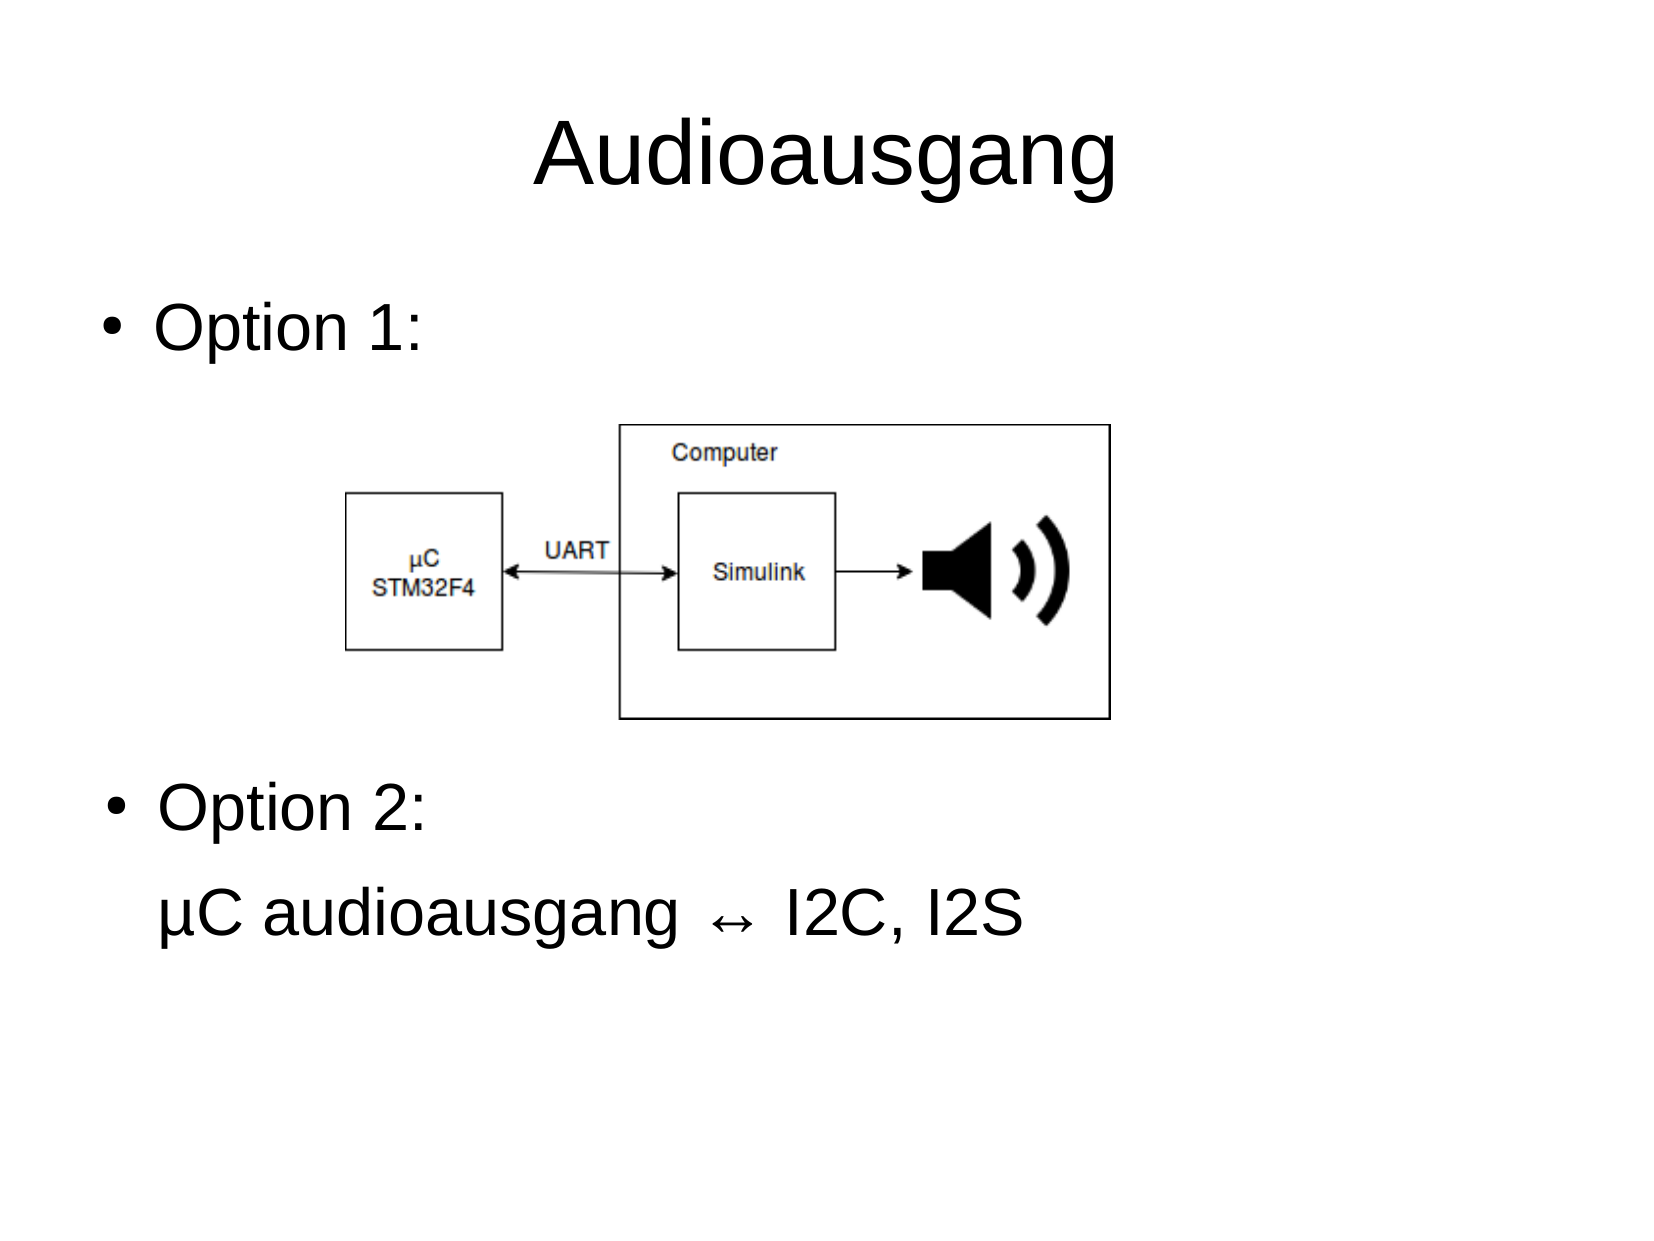

# Audioausgang
Option 1:
Option 2:
µC audioausgang ↔ I2C, I2S